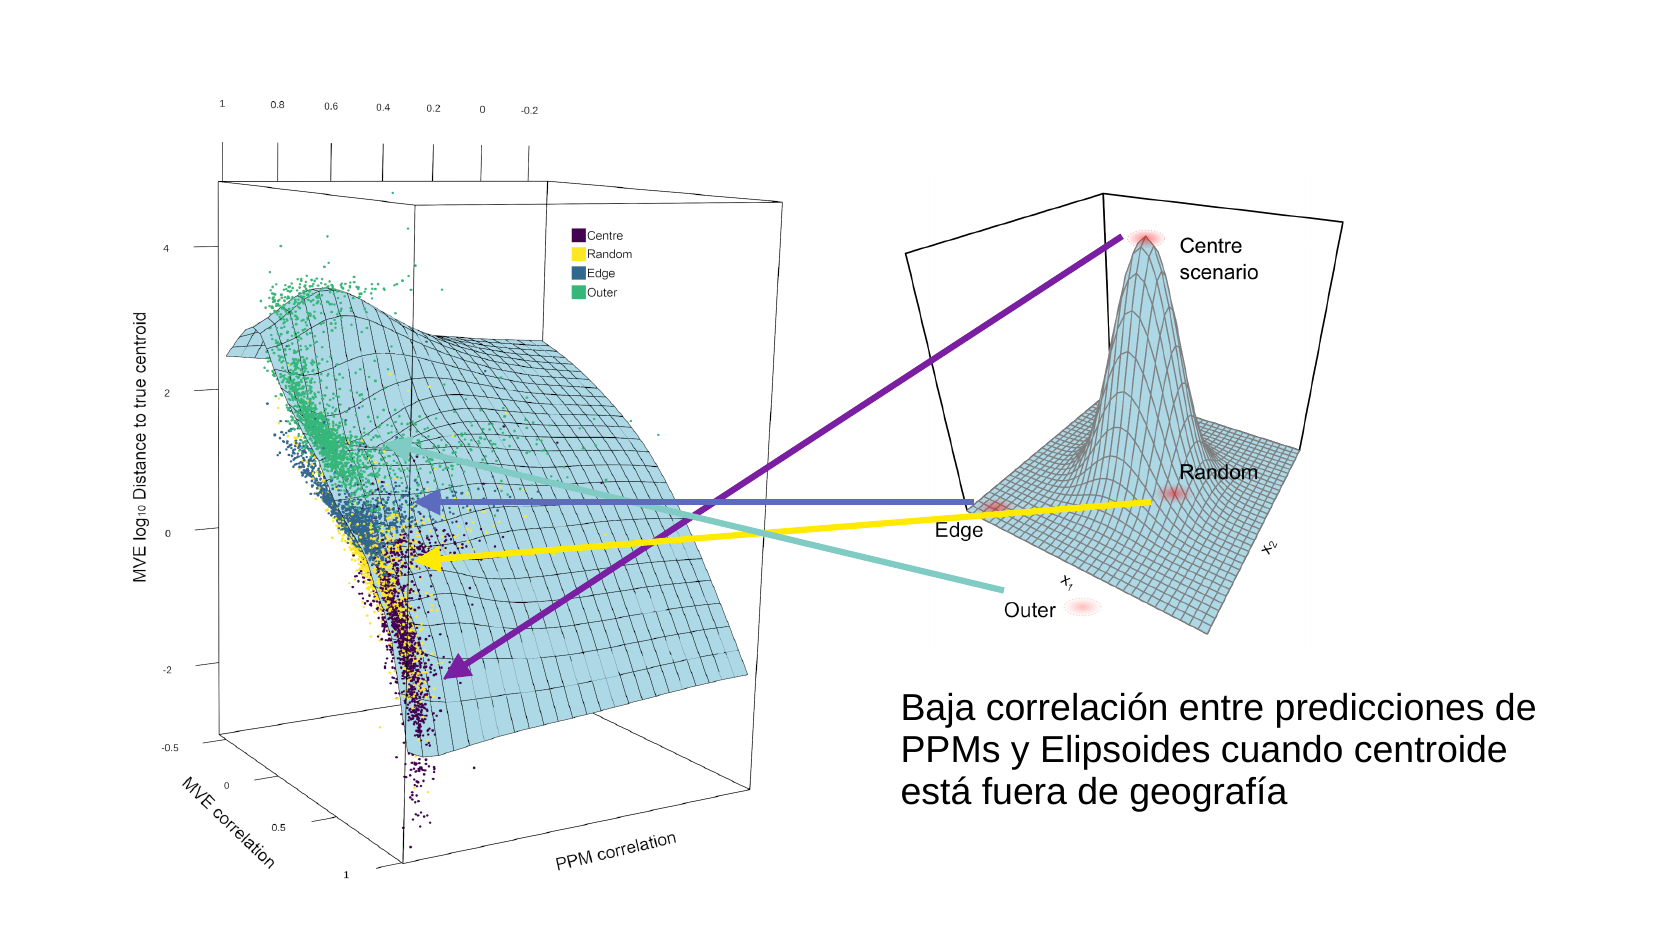

Baja correlación entre predicciones de PPMs y Elipsoides cuando centroide está fuera de geografía